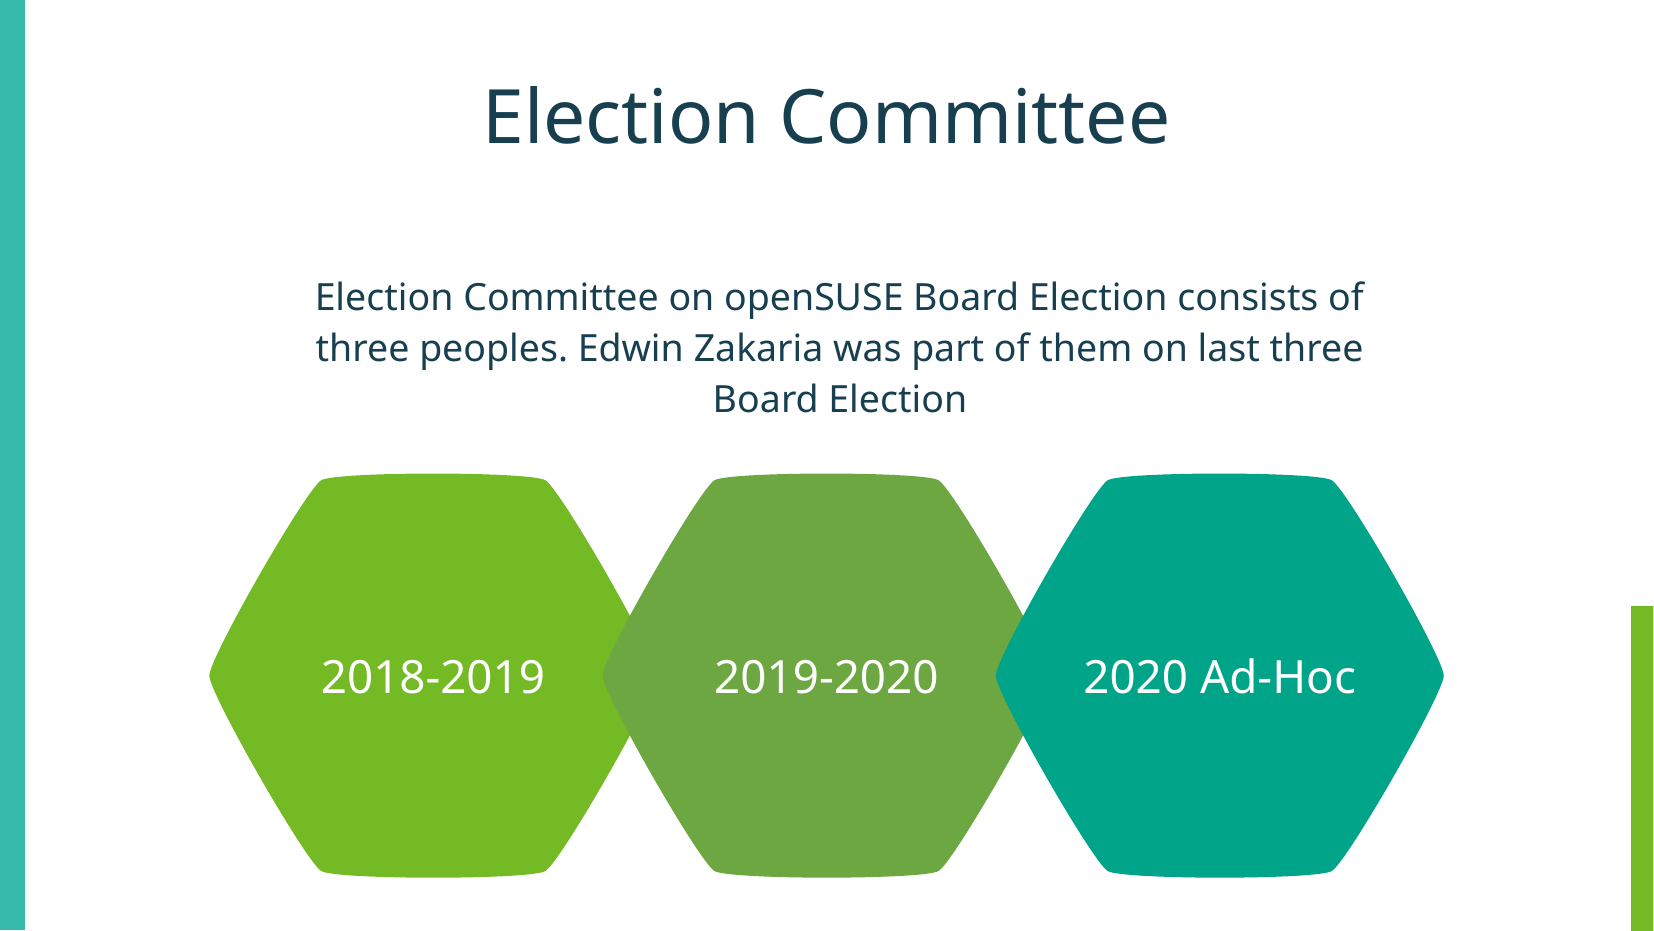

# Election Committee
Election Committee on openSUSE Board Election consists of three peoples. Edwin Zakaria was part of them on last three Board Election
2018-2019
2019-2020
2020 Ad-Hoc